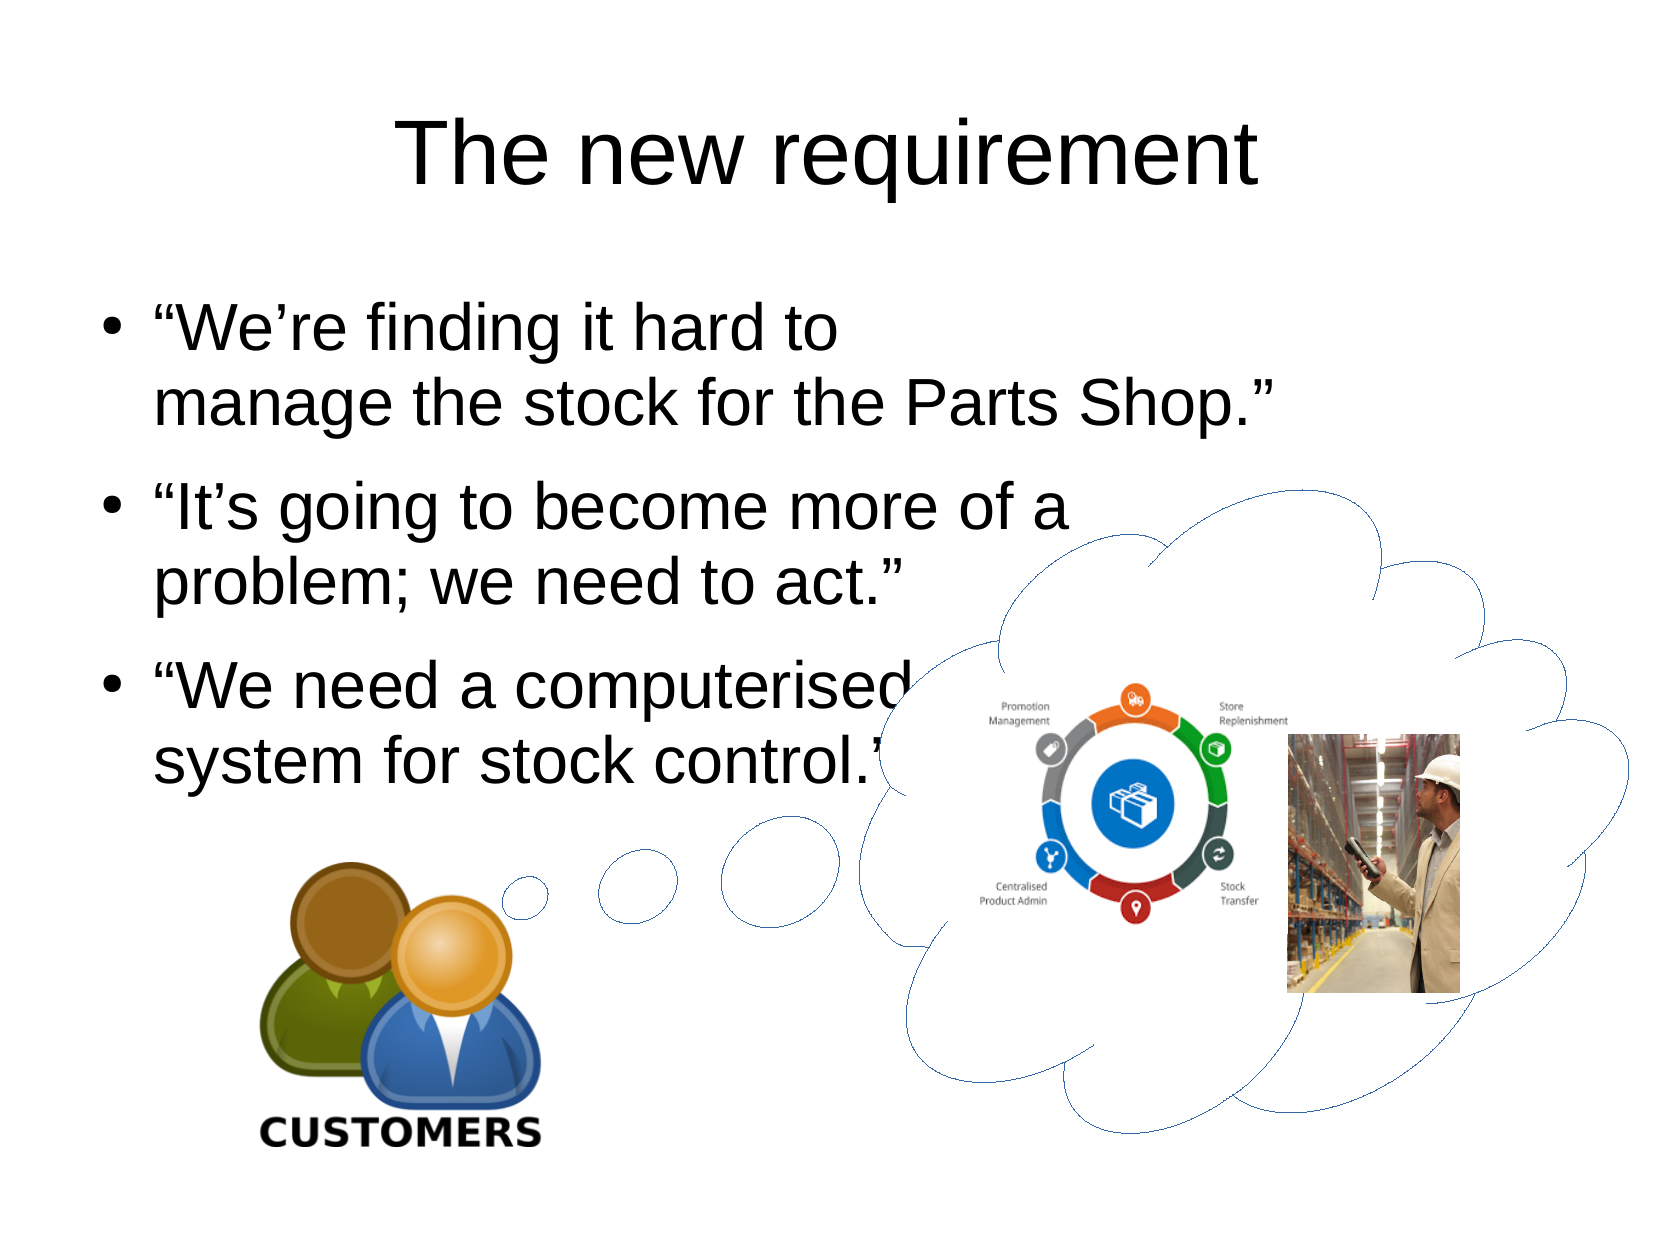

# The new requirement
“We’re finding it hard to
manage the stock for the Parts Shop.”
“It’s going to become more of a
problem; we need to act.”
“We need a computerised
system for stock control.”